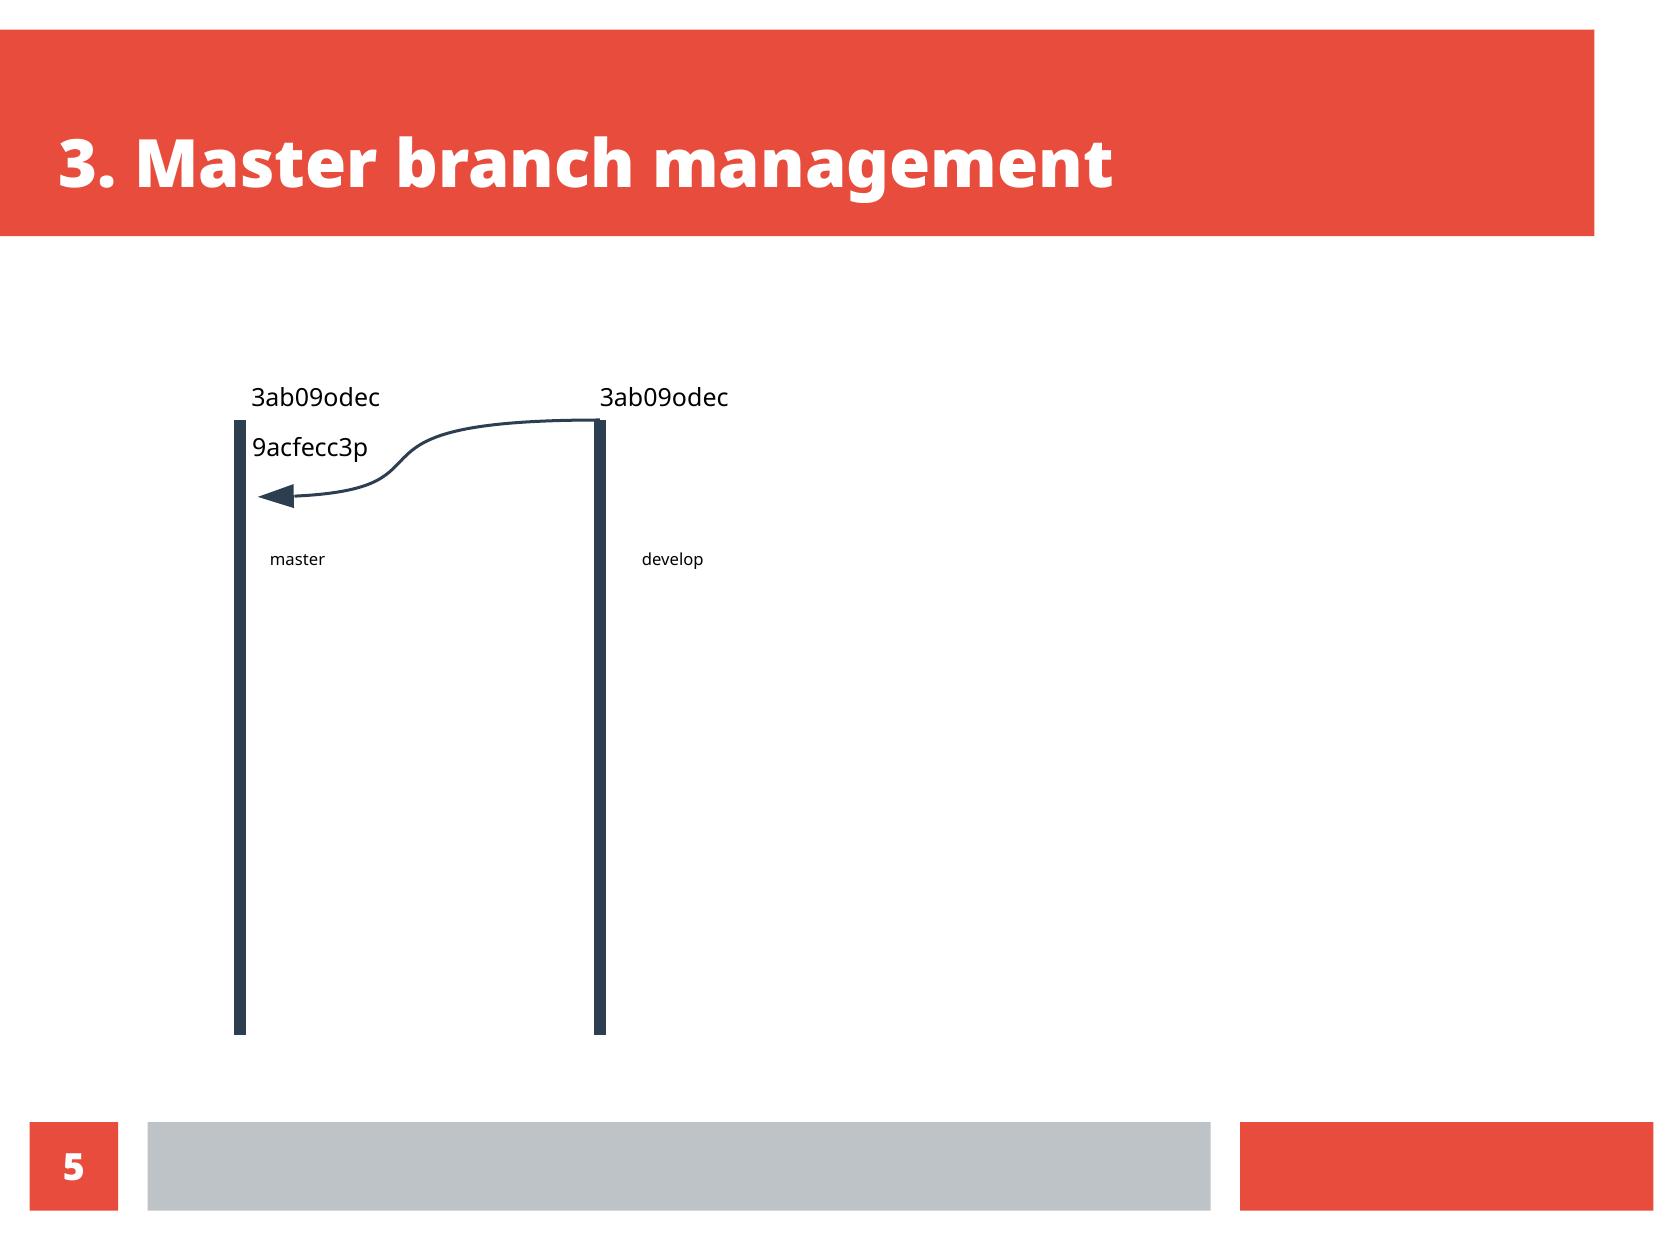

# 3. Master branch management
3ab09odec
3ab09odec
9acfecc3p
master
develop
5